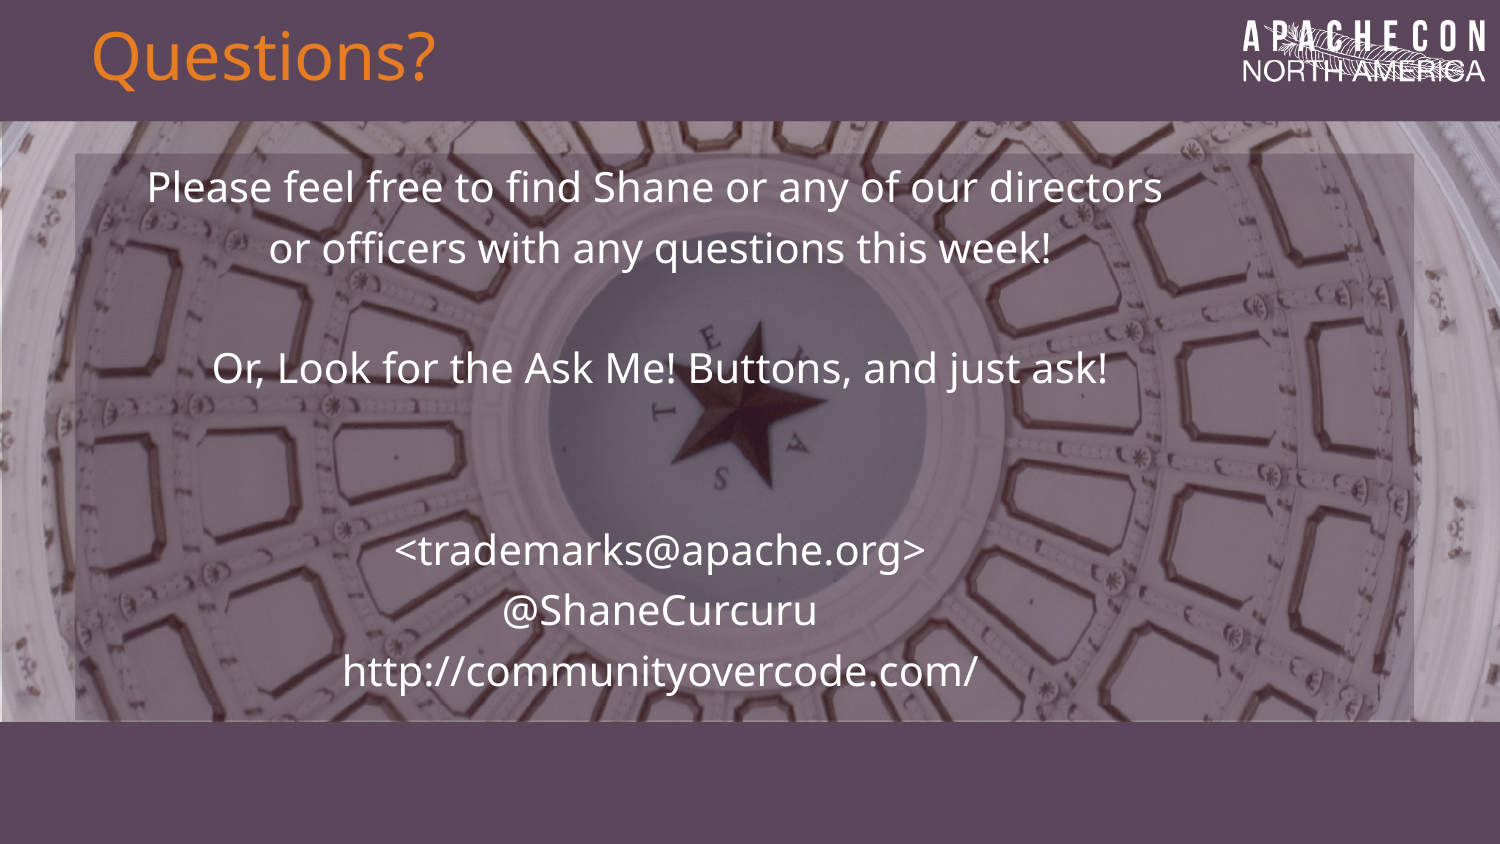

Questions?
Please feel free to find Shane or any of our directors
or officers with any questions this week!
Or, Look for the Ask Me! Buttons, and just ask!
<trademarks@apache.org>
@ShaneCurcuru
http://communityovercode.com/